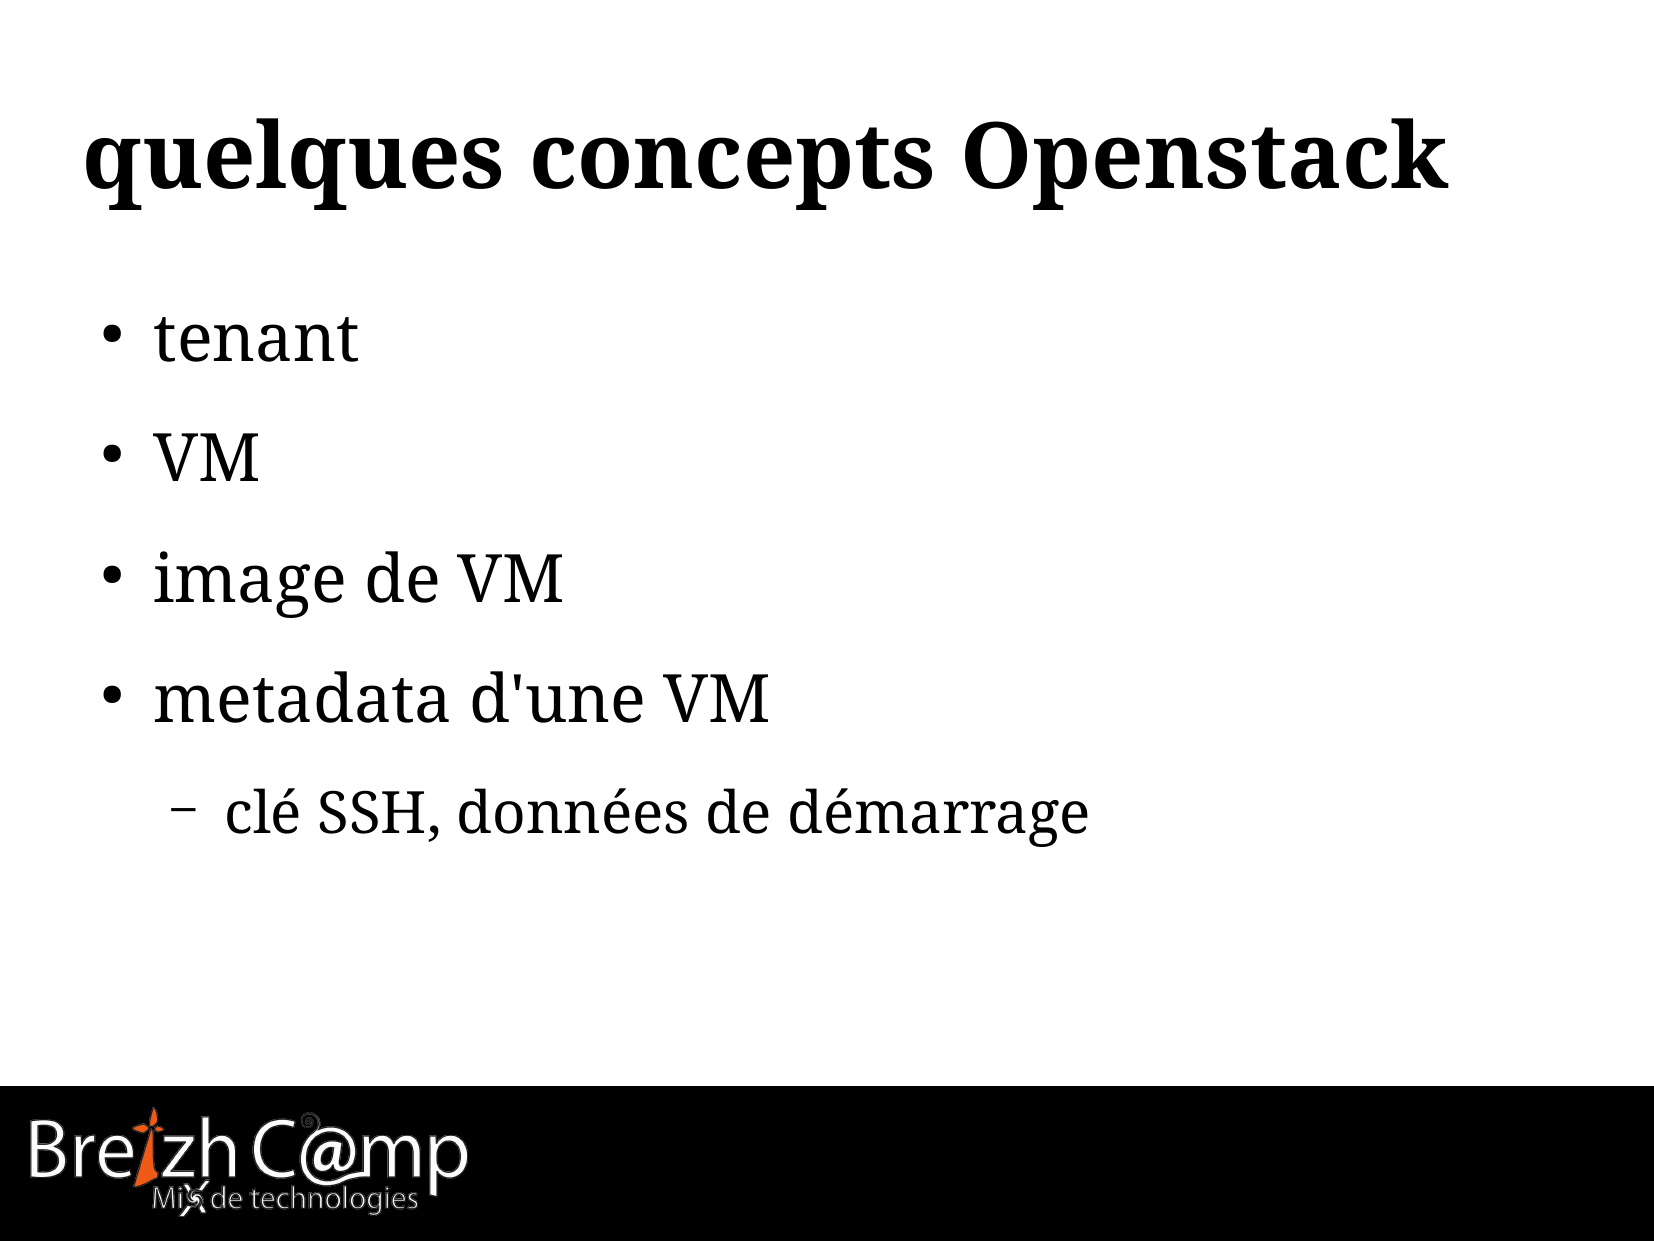

# quelques concepts Openstack
tenant
VM
image de VM
metadata d'une VM
clé SSH, données de démarrage